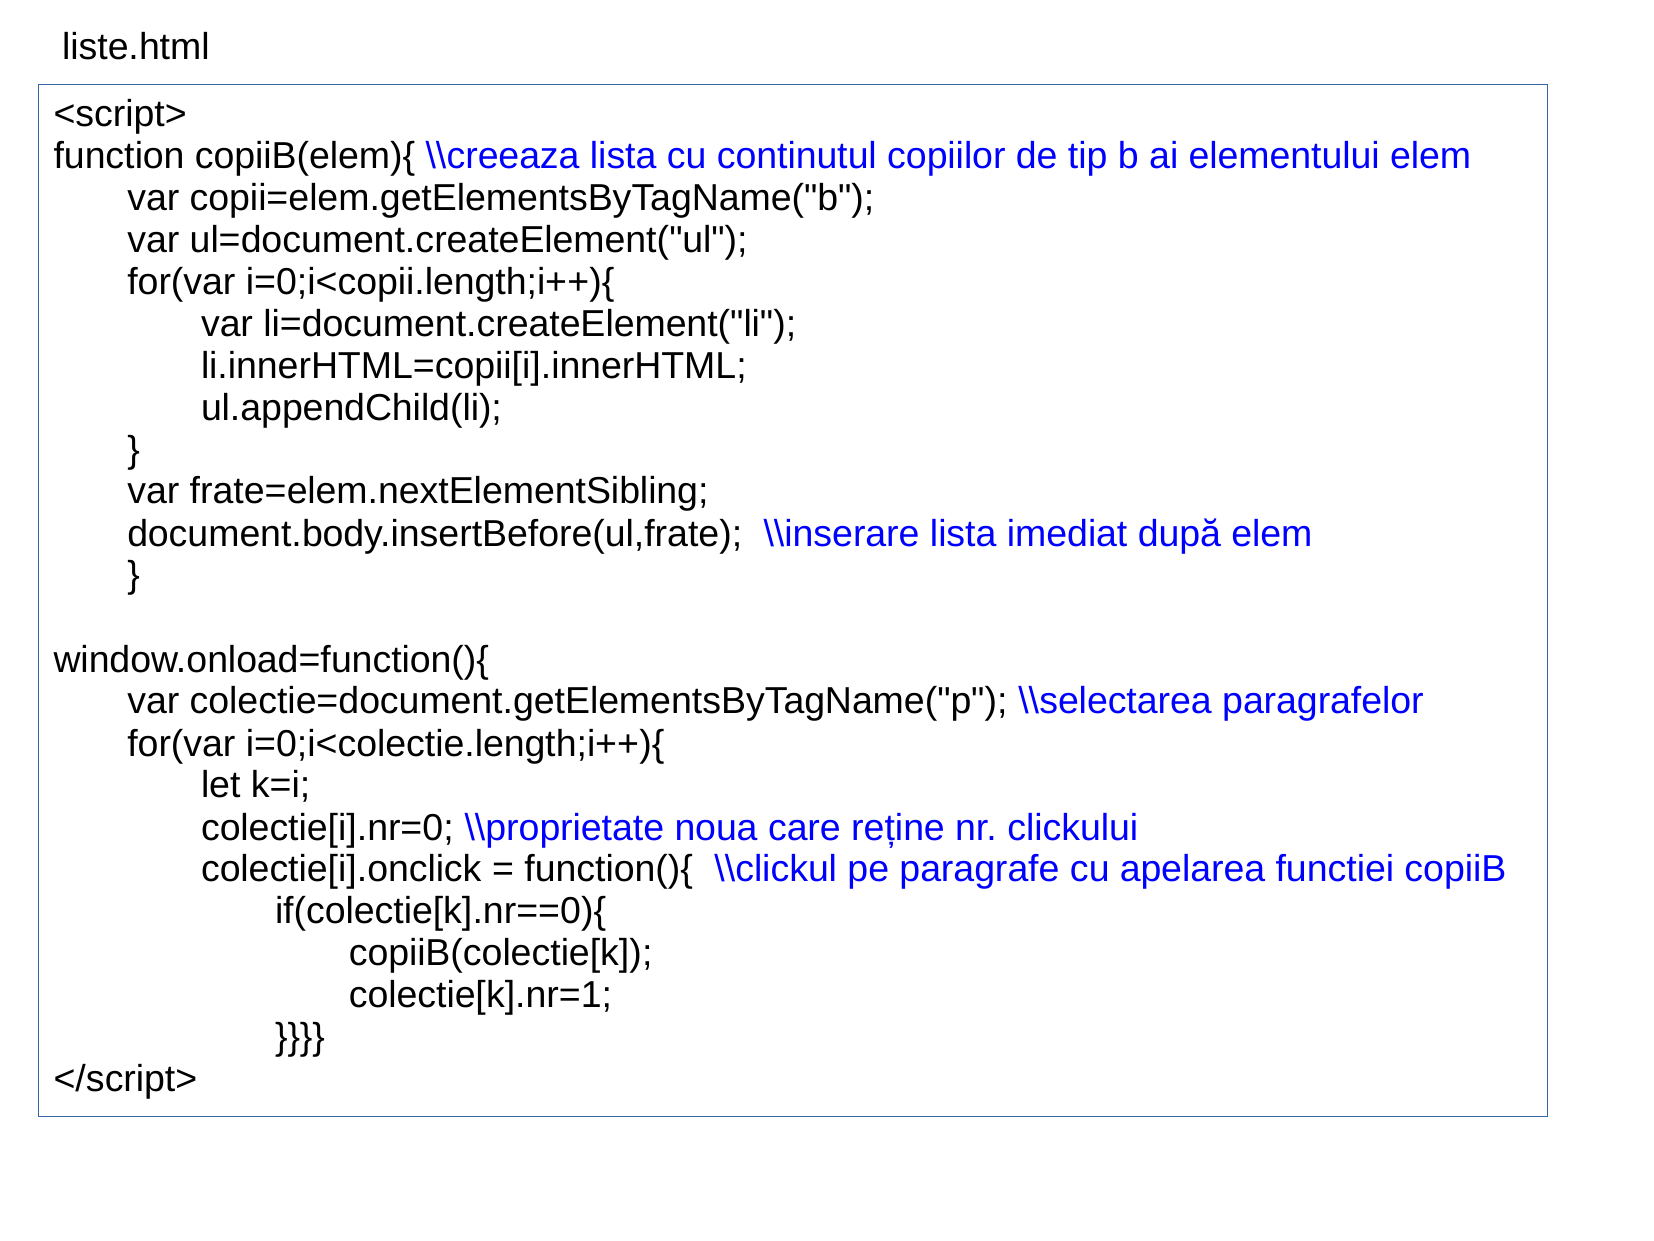

liste.html
<script>
function copiiB(elem){ \\creeaza lista cu continutul copiilor de tip b ai elementului elem
	var copii=elem.getElementsByTagName("b");
	var ul=document.createElement("ul");
	for(var i=0;i<copii.length;i++){
		var li=document.createElement("li");
		li.innerHTML=copii[i].innerHTML;
		ul.appendChild(li);
	}
	var frate=elem.nextElementSibling;
	document.body.insertBefore(ul,frate); \\inserare lista imediat după elem
	}
window.onload=function(){
	var colectie=document.getElementsByTagName("p"); \\selectarea paragrafelor
	for(var i=0;i<colectie.length;i++){
		let k=i;
		colectie[i].nr=0; \\proprietate noua care reține nr. clickului
		colectie[i].onclick = function(){ \\clickul pe paragrafe cu apelarea functiei copiiB
			if(colectie[k].nr==0){
				copiiB(colectie[k]);
				colectie[k].nr=1;
			}}}}
</script>